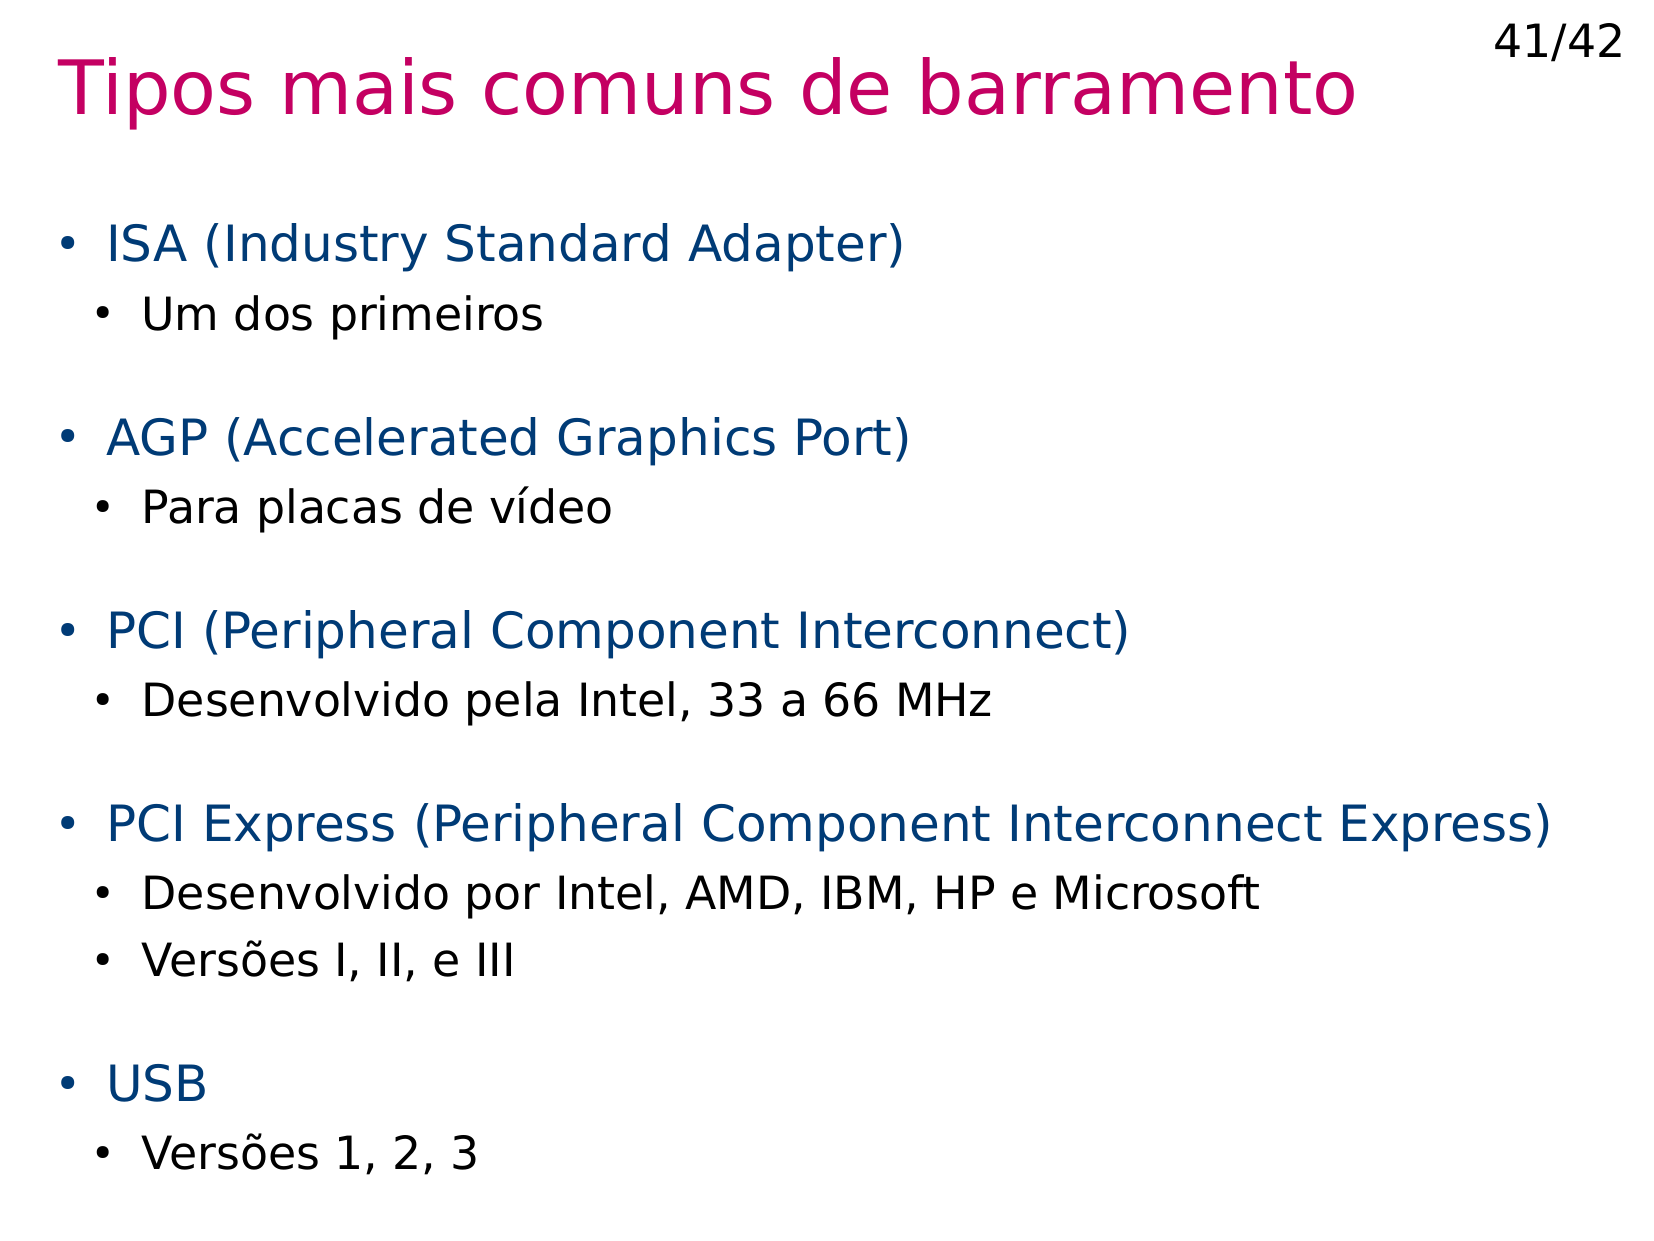

41
# Tipos mais comuns de barramento
ISA (Industry Standard Adapter)
Um dos primeiros
AGP (Accelerated Graphics Port)
Para placas de vídeo
PCI (Peripheral Component Interconnect)
Desenvolvido pela Intel, 33 a 66 MHz
PCI Express (Peripheral Component Interconnect Express)
Desenvolvido por Intel, AMD, IBM, HP e Microsoft
Versões I, II, e III
USB
Versões 1, 2, 3